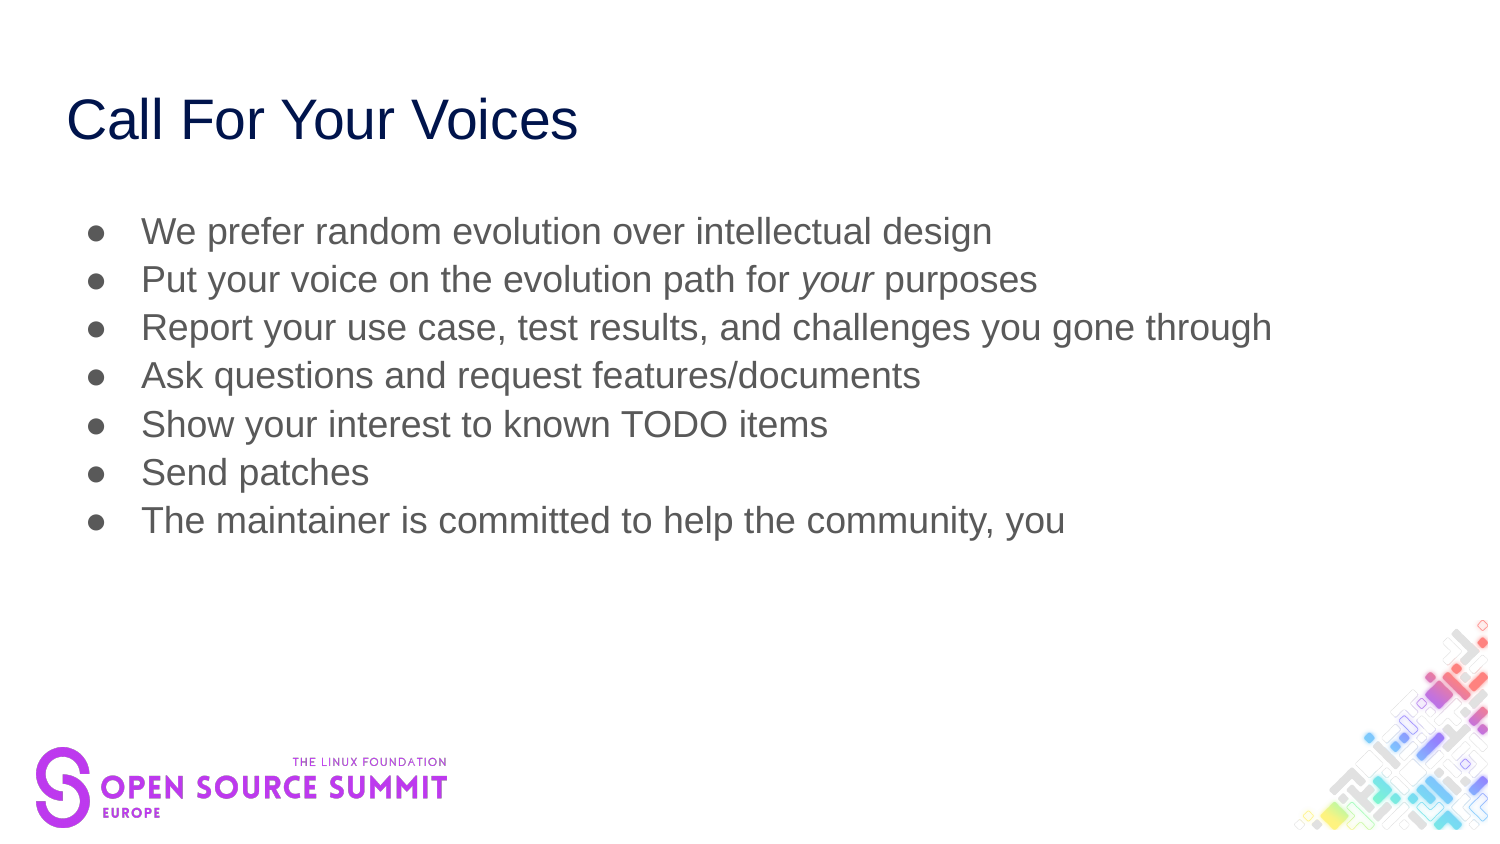

# Call For Your Voices
We prefer random evolution over intellectual design
Put your voice on the evolution path for your purposes
Report your use case, test results, and challenges you gone through
Ask questions and request features/documents
Show your interest to known TODO items
Send patches
The maintainer is committed to help the community, you